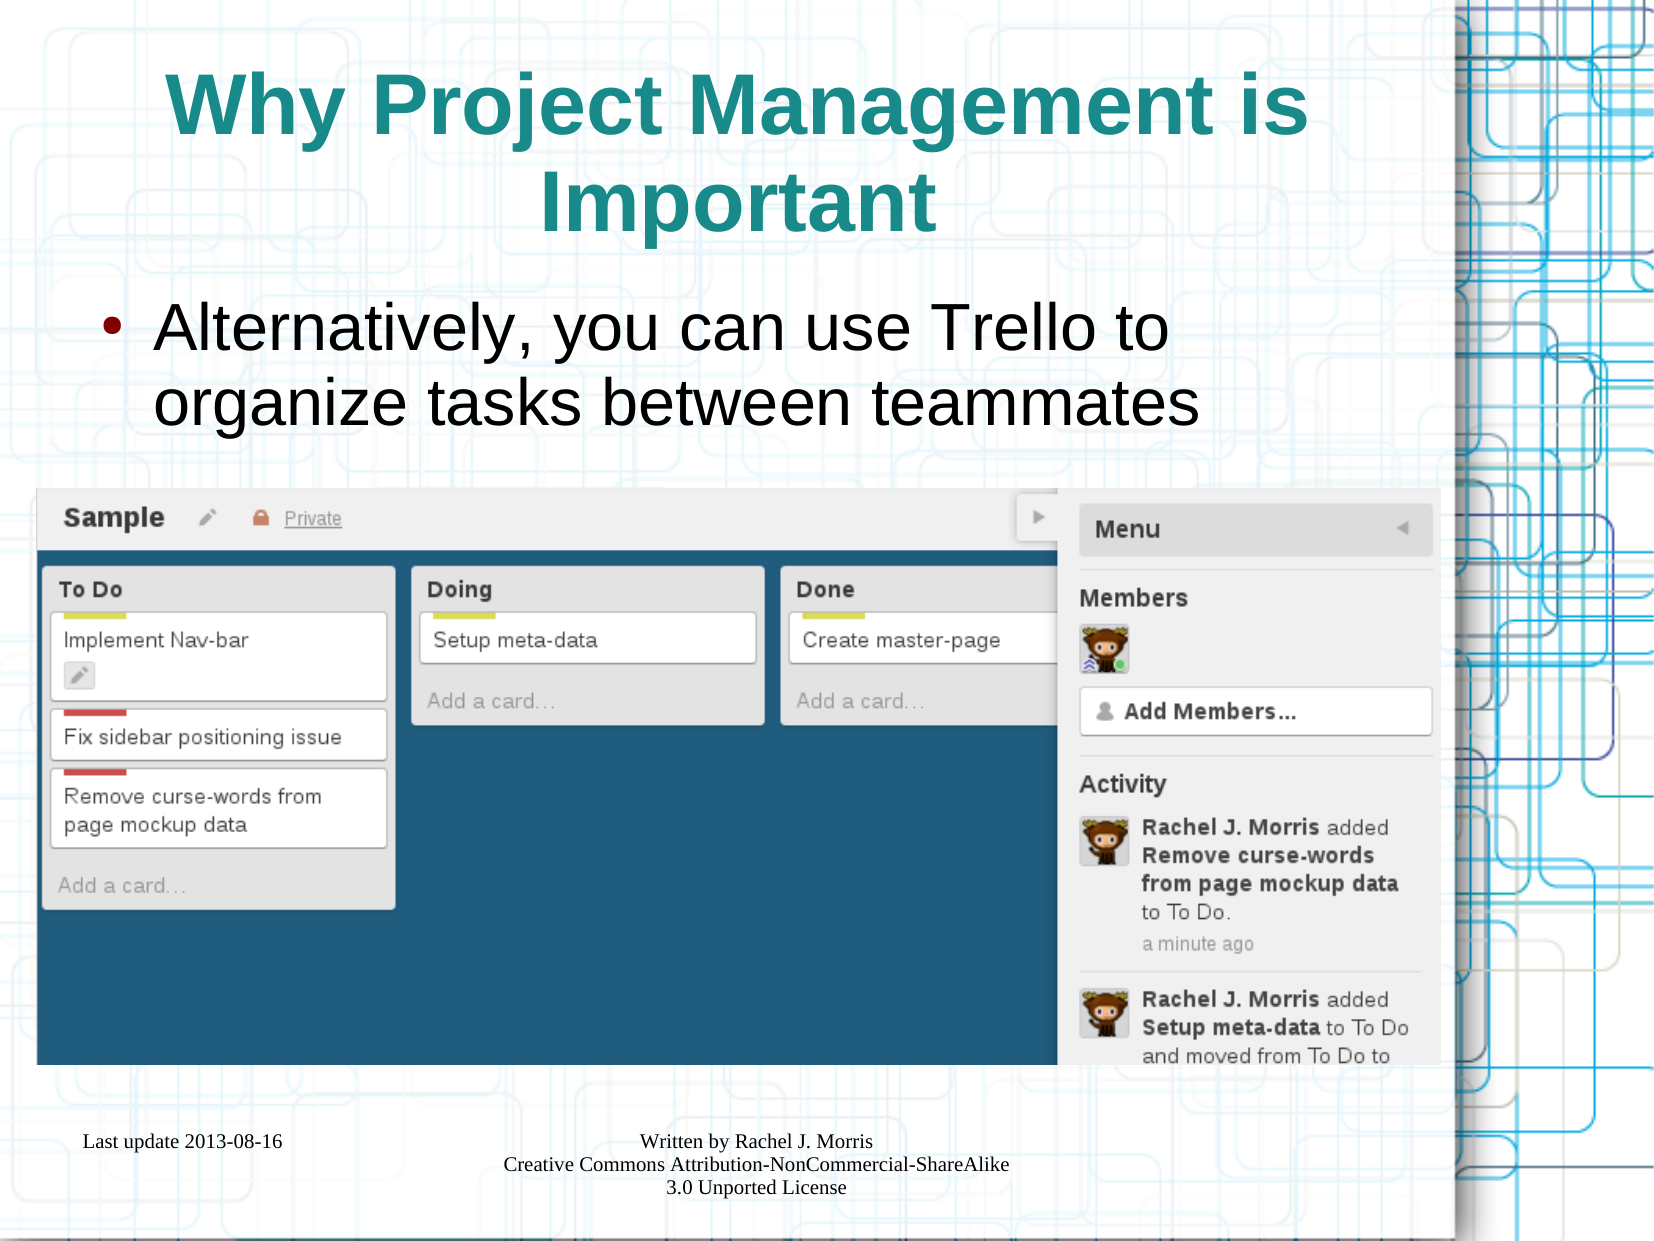

# Why Project Management is Important
Alternatively, you can use Trello to organize tasks between teammates